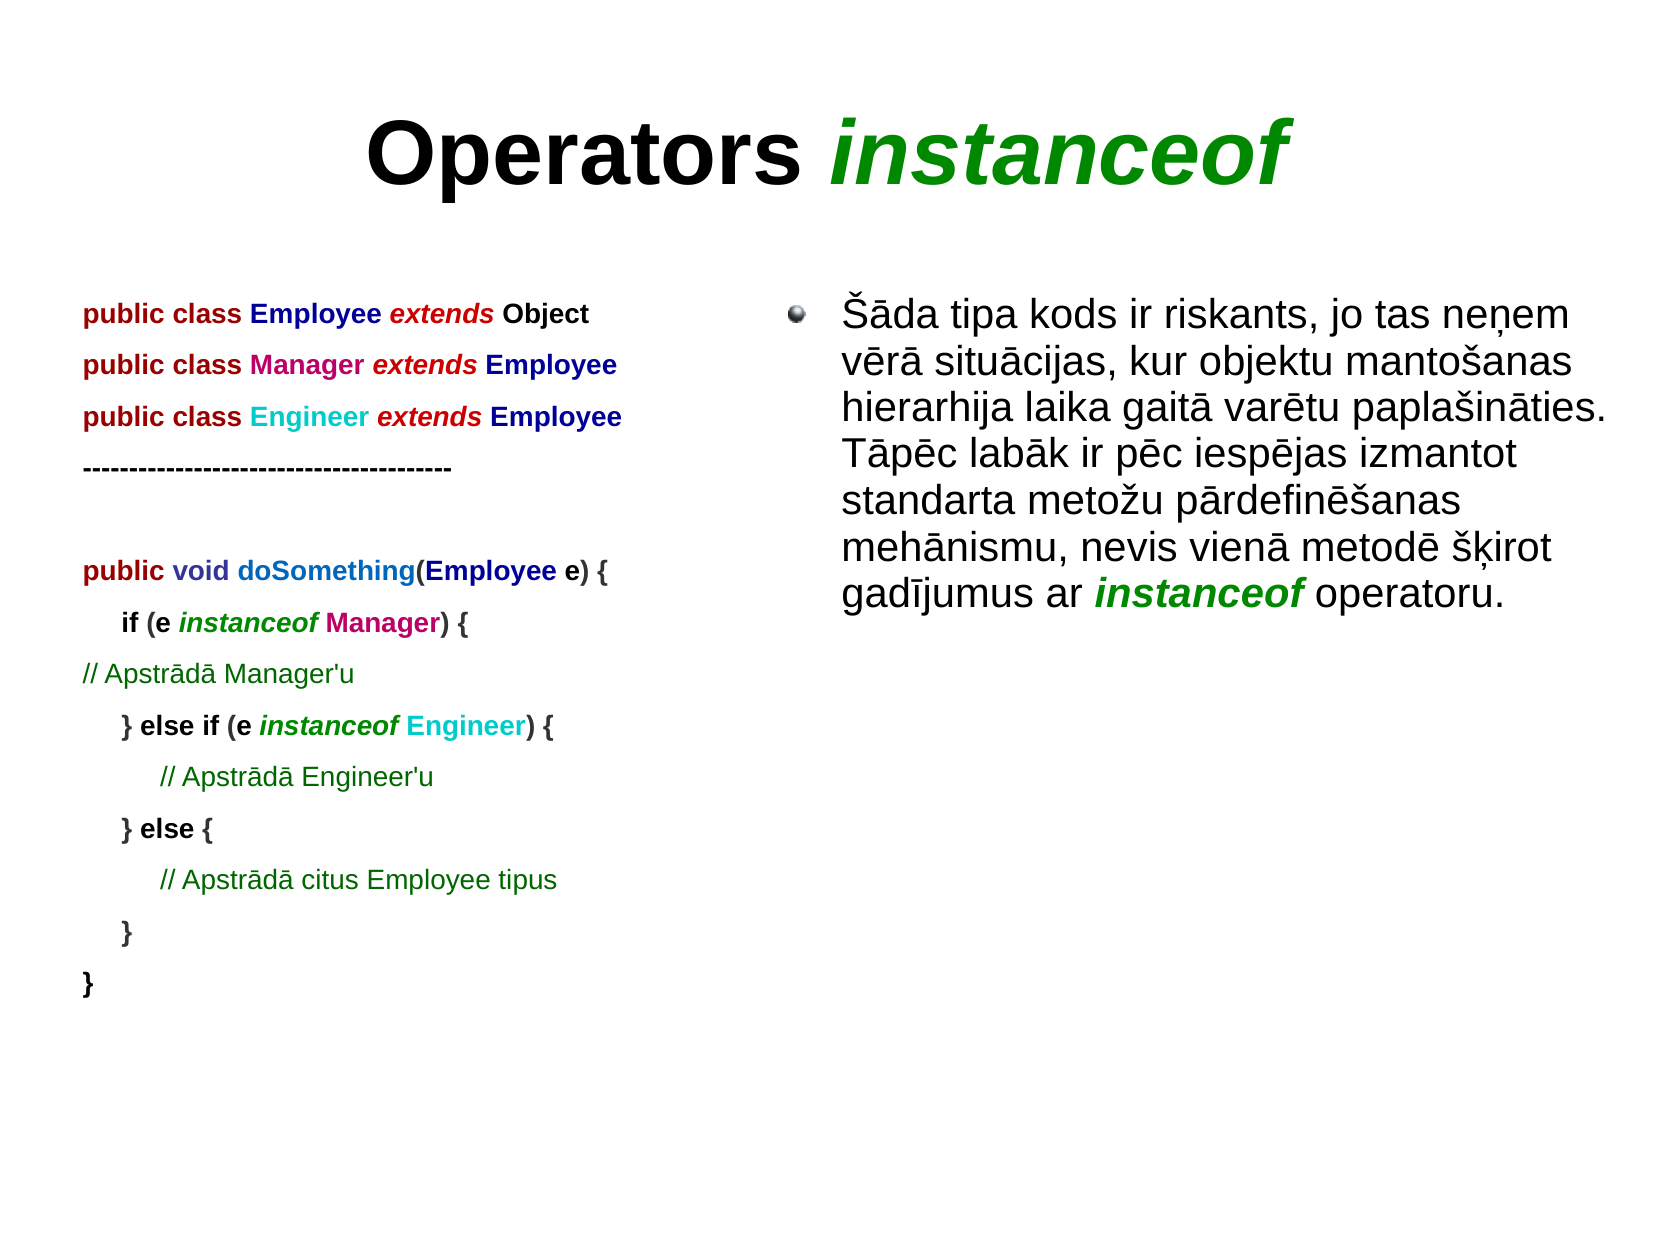

# Operators instanceof
Šāda tipa kods ir riskants, jo tas neņem vērā situācijas, kur objektu mantošanas hierarhija laika gaitā varētu paplašināties. Tāpēc labāk ir pēc iespējas izmantot standarta metožu pārdefinēšanas mehānismu, nevis vienā metodē šķirot gadījumus ar instanceof operatoru.
public class Employee extends Object
public class Manager extends Employee
public class Engineer extends Employee
----------------------------------------
public void doSomething(Employee e) {
 if (e instanceof Manager) {
// Apstrādā Manager'u
 } else if (e instanceof Engineer) {
 // Apstrādā Engineer'u
 } else {
 // Apstrādā citus Employee tipus
 }
}